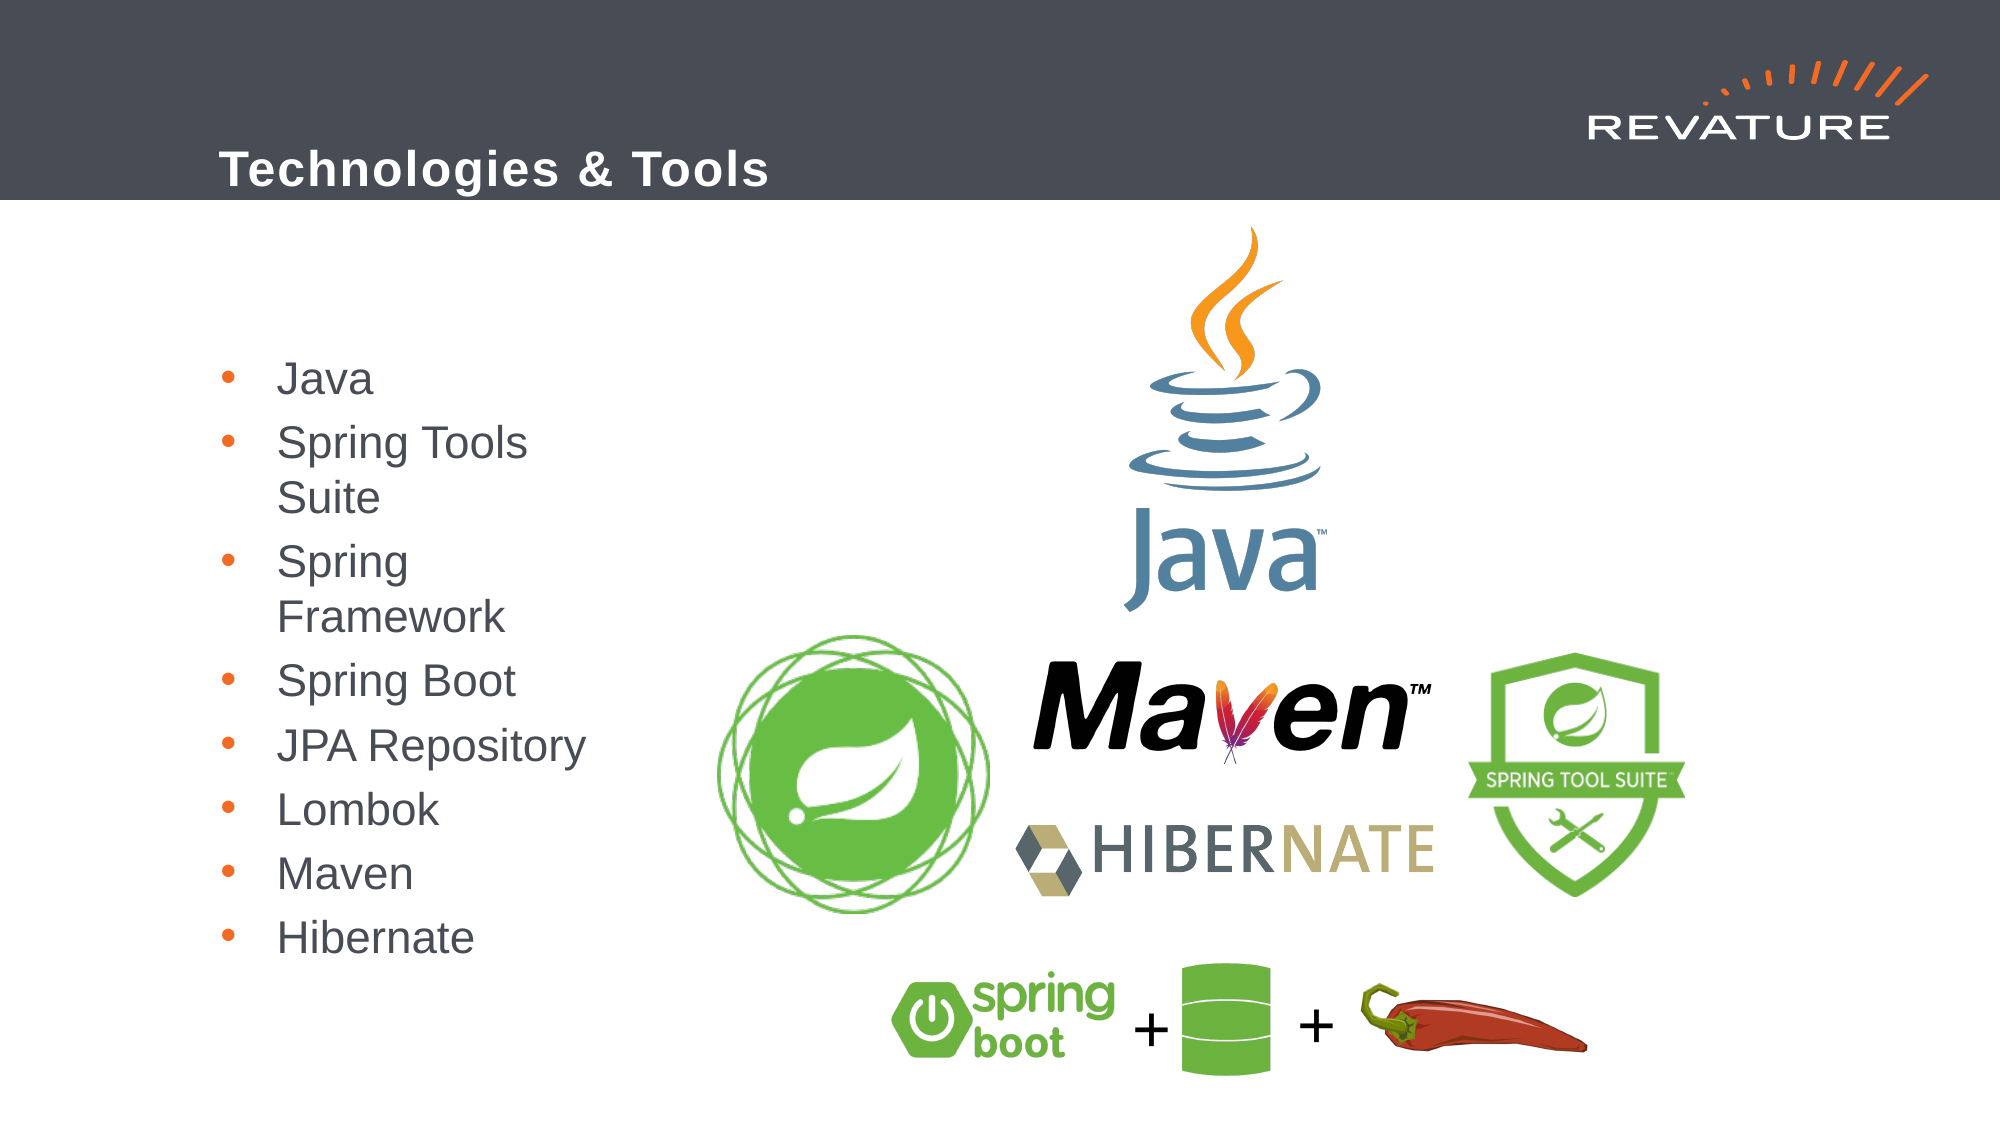

# Technologies & Tools
+
+
Java
Spring Tools Suite
Spring Framework
Spring Boot
JPA Repository
Lombok
Maven
Hibernate